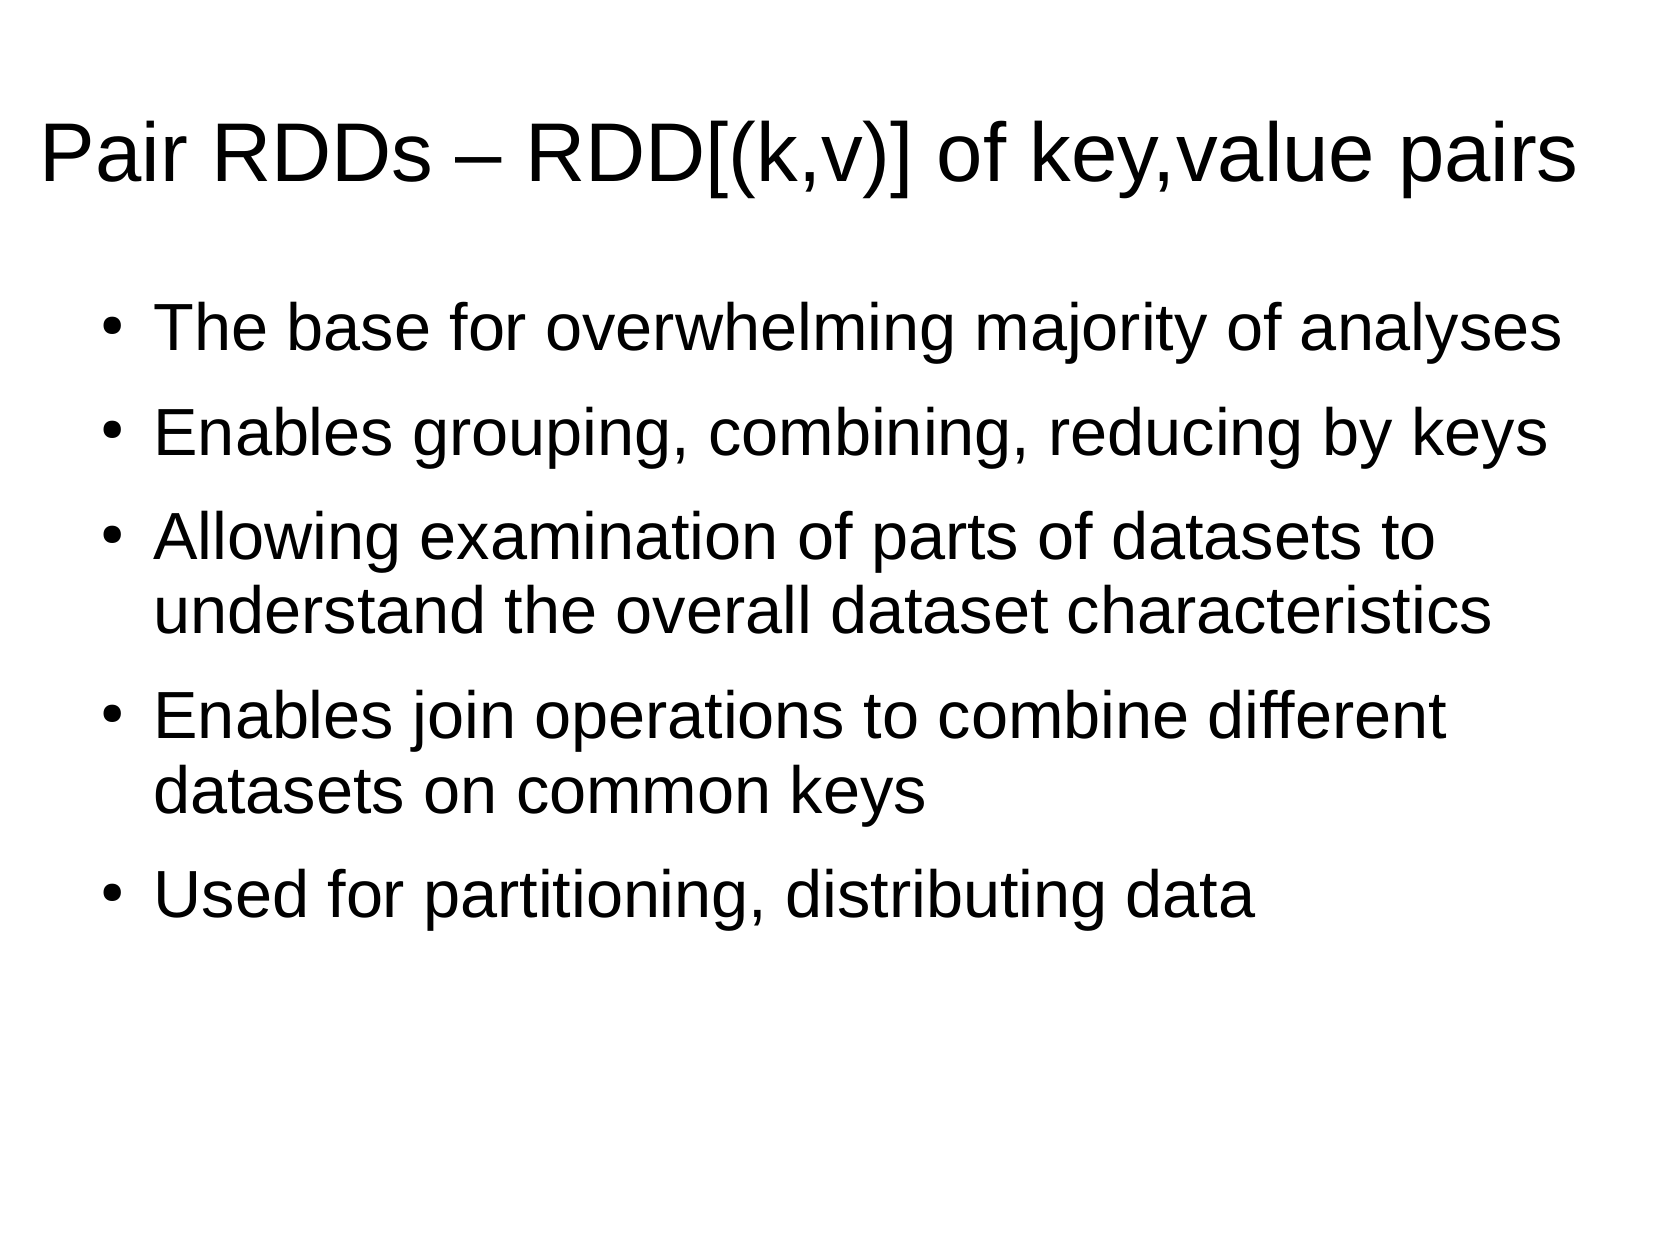

# Pair RDDs – RDD[(k,v)] of key,value pairs
The base for overwhelming majority of analyses
Enables grouping, combining, reducing by keys
Allowing examination of parts of datasets to understand the overall dataset characteristics
Enables join operations to combine different datasets on common keys
Used for partitioning, distributing data